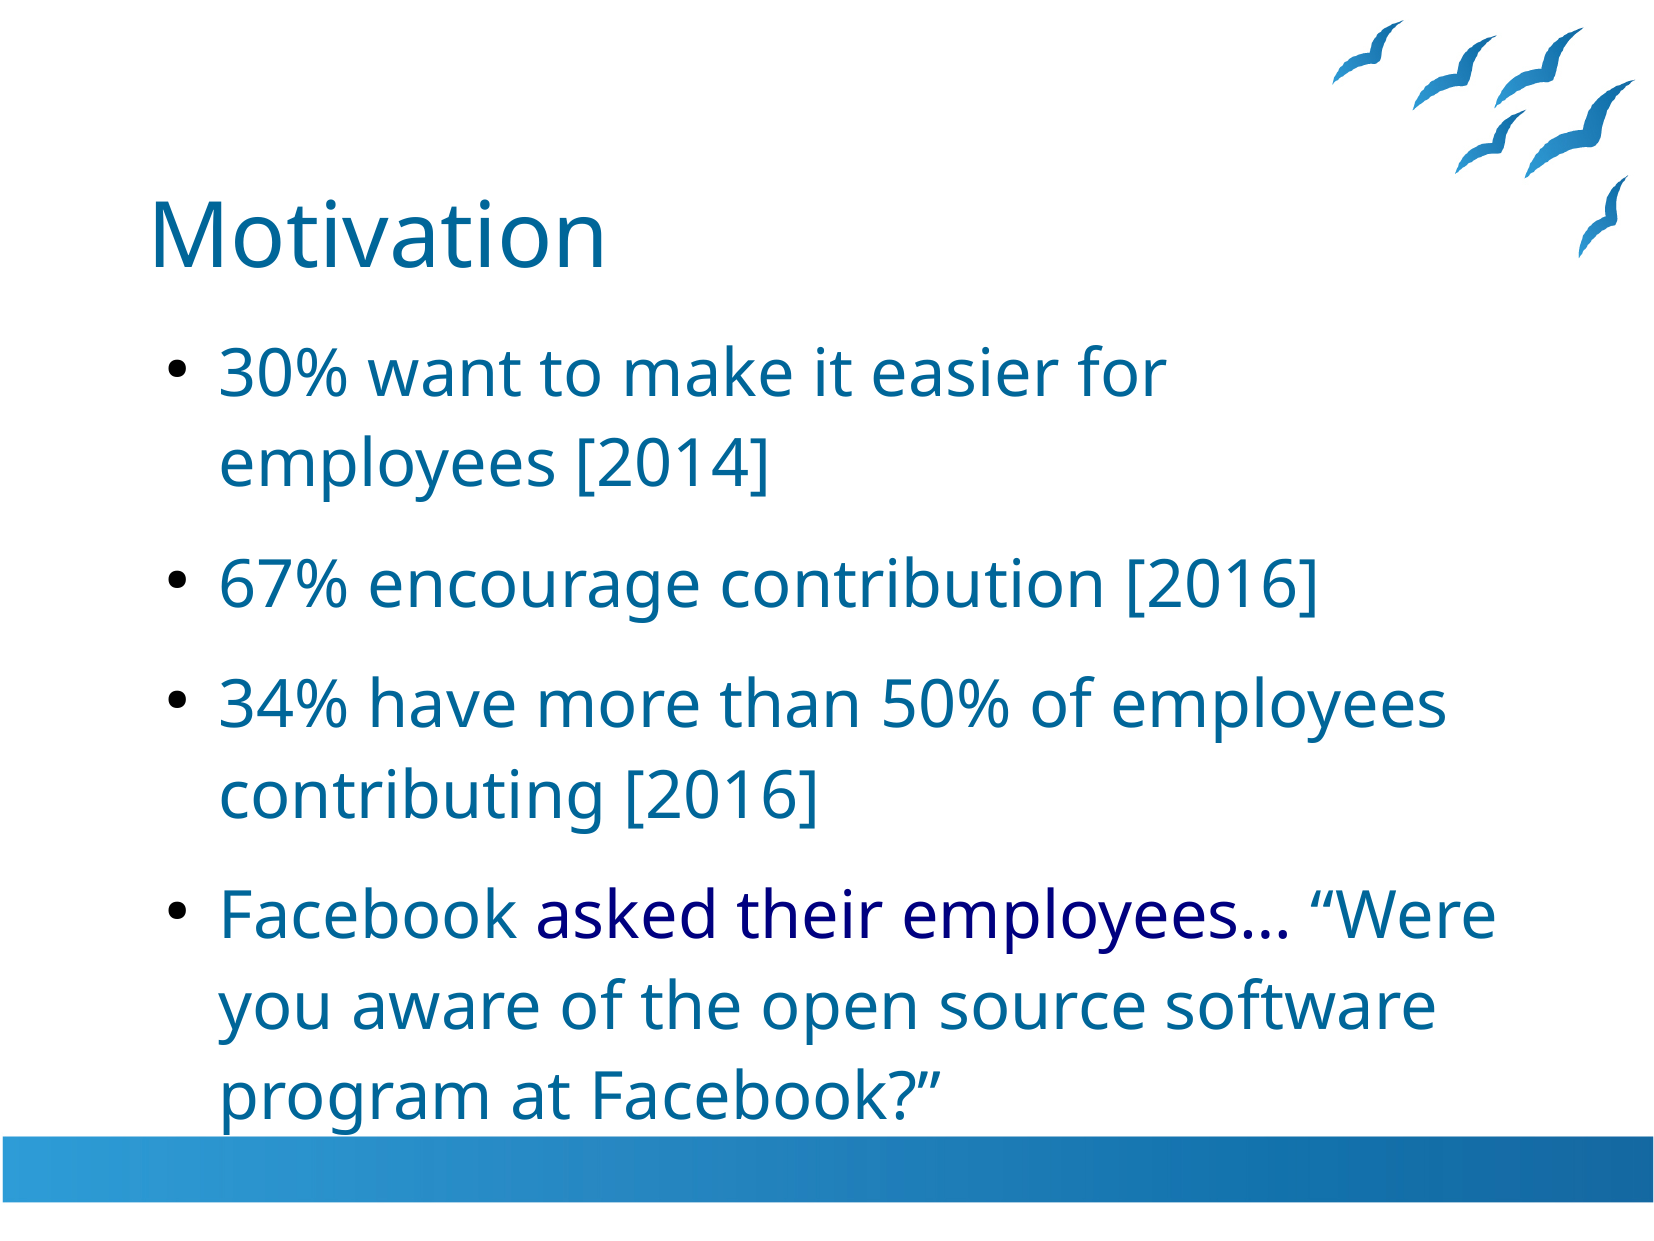

# Motivation
30% want to make it easier for employees [2014]
67% encourage contribution [2016]
34% have more than 50% of employees contributing [2016]
Facebook asked their employees… “Were you aware of the open source software program at Facebook?”